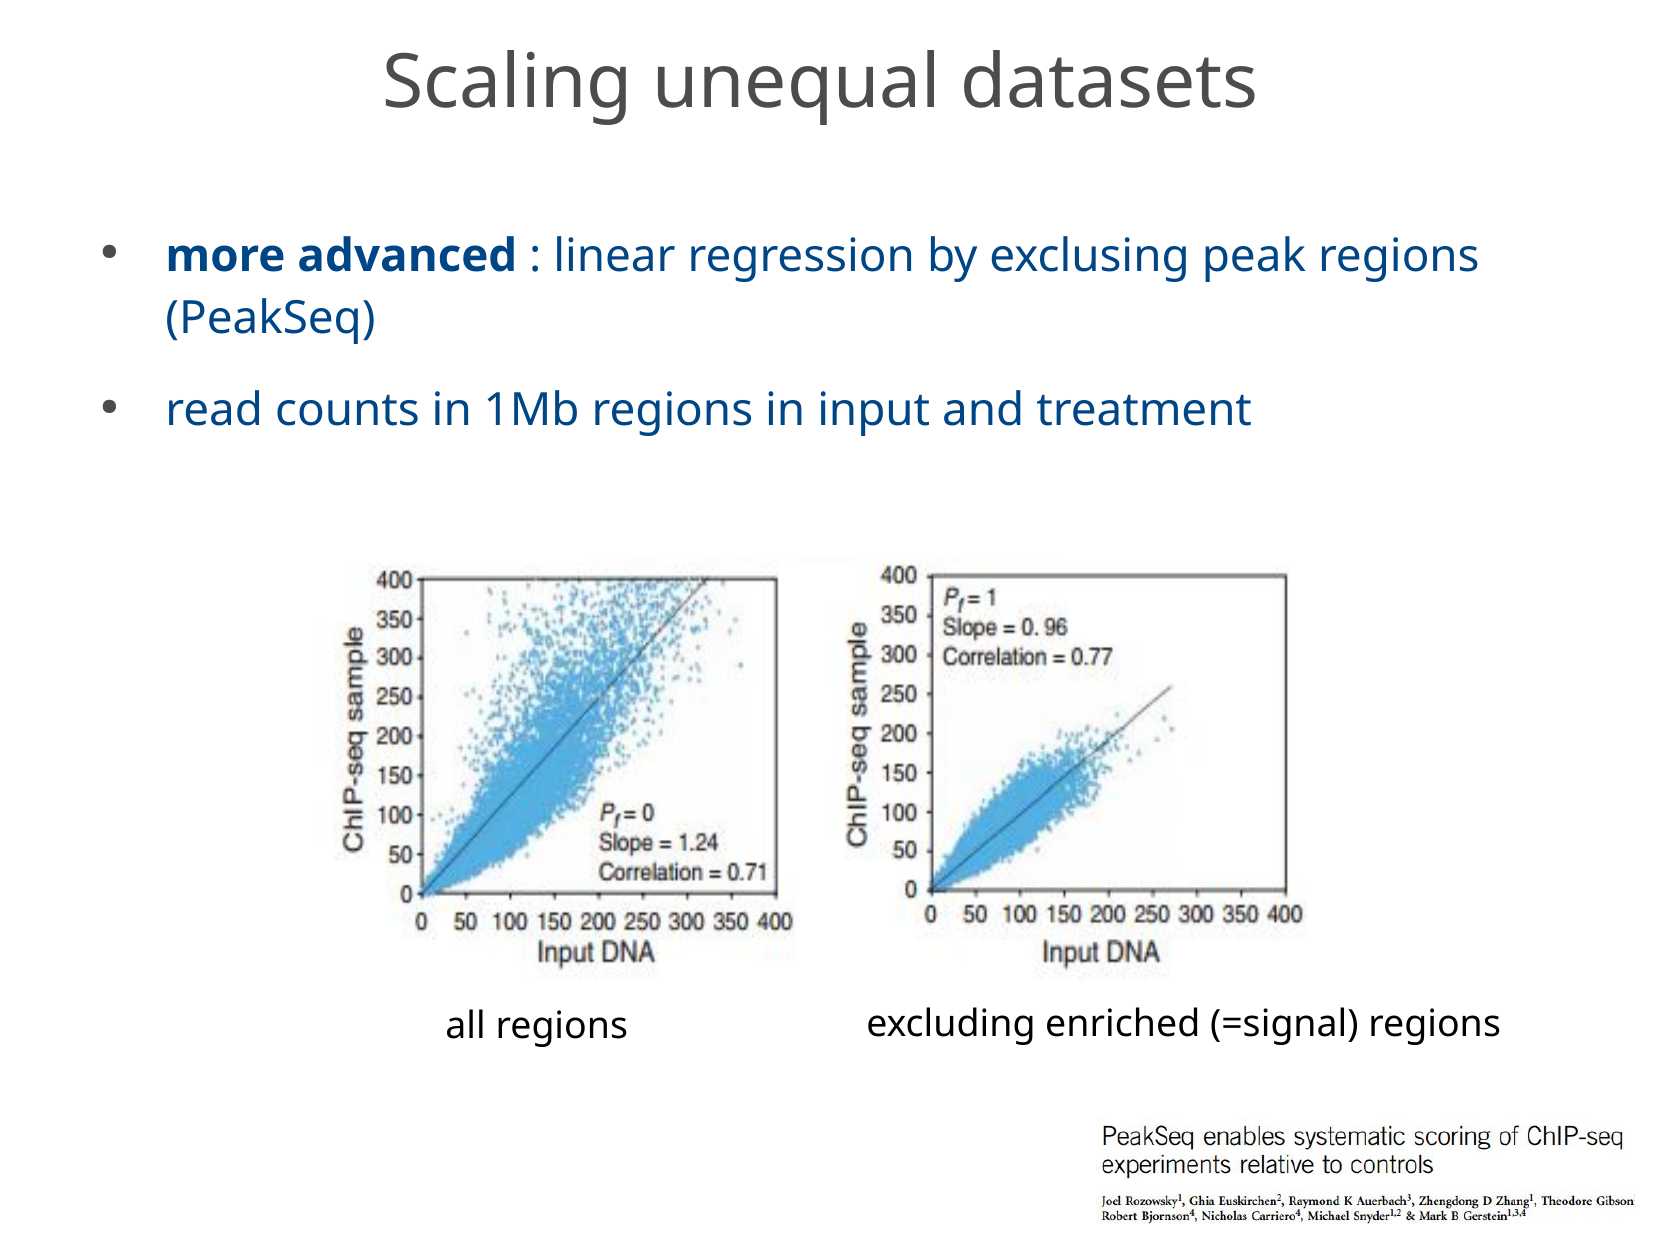

# Scaling unequal datasets
more advanced : linear regression by exclusing peak regions (PeakSeq)
read counts in 1Mb regions in input and treatment
excluding enriched (=signal) regions
all regions